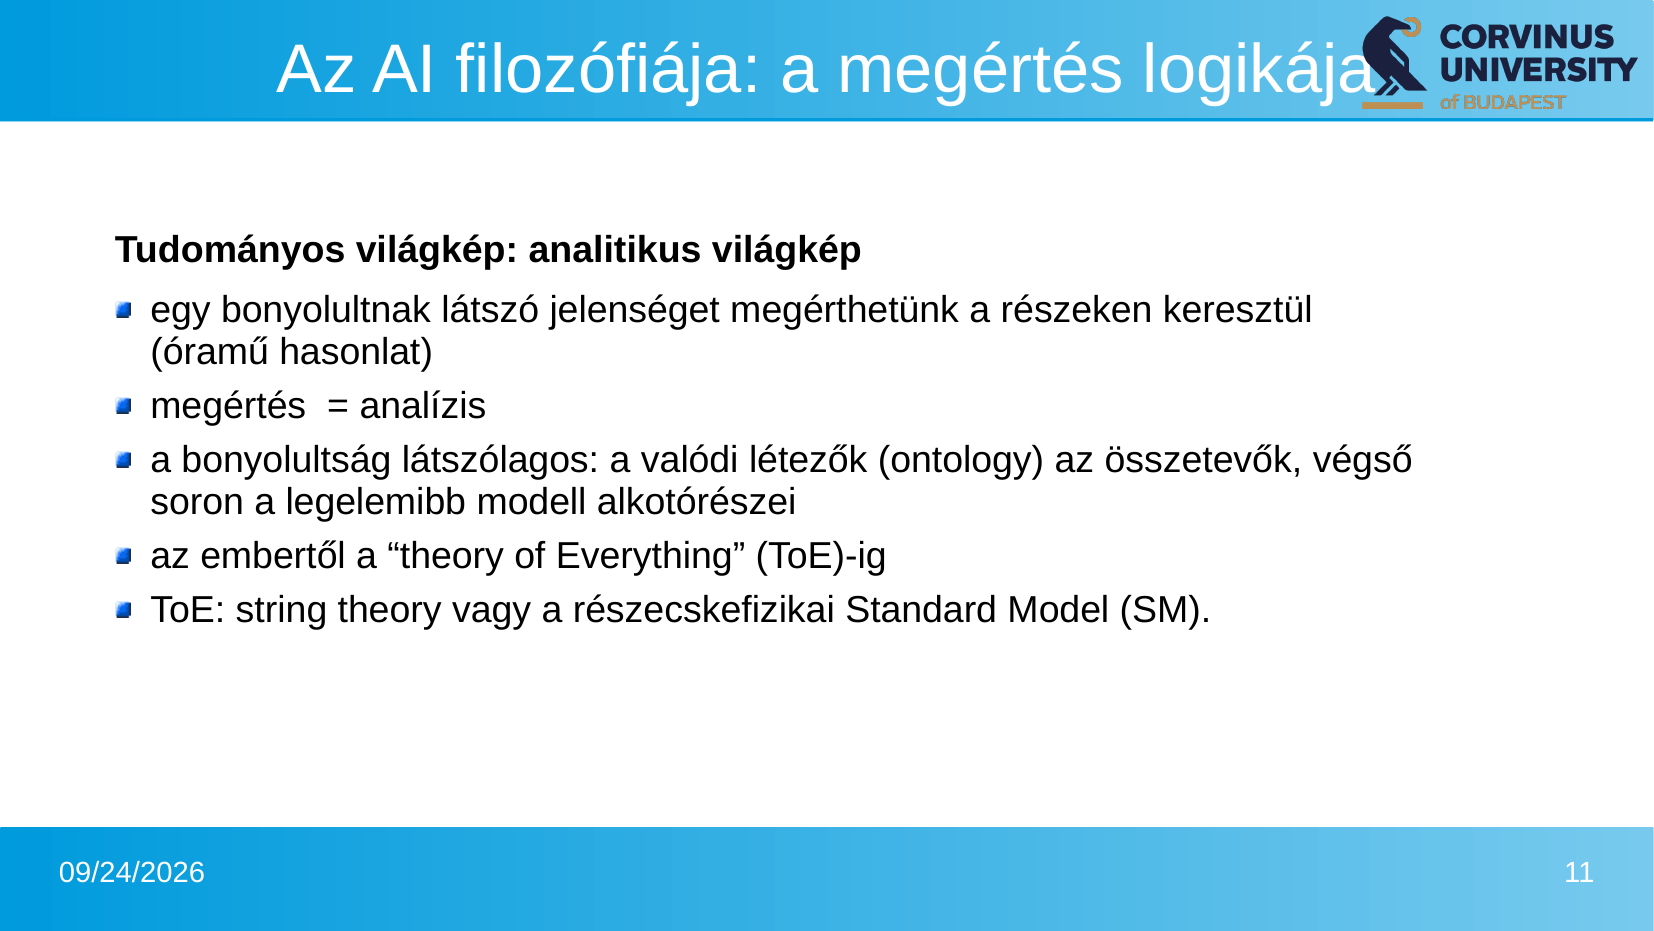

# Az AI filozófiája: a megértés logikája
Tudományos világkép: analitikus világkép
egy bonyolultnak látszó jelenséget megérthetünk a részeken keresztül (óramű hasonlat)
megértés = analízis
a bonyolultság látszólagos: a valódi létezők (ontology) az összetevők, végső soron a legelemibb modell alkotórészei
az embertől a “theory of Everything” (ToE)-ig
ToE: string theory vagy a részecskefizikai Standard Model (SM).
11